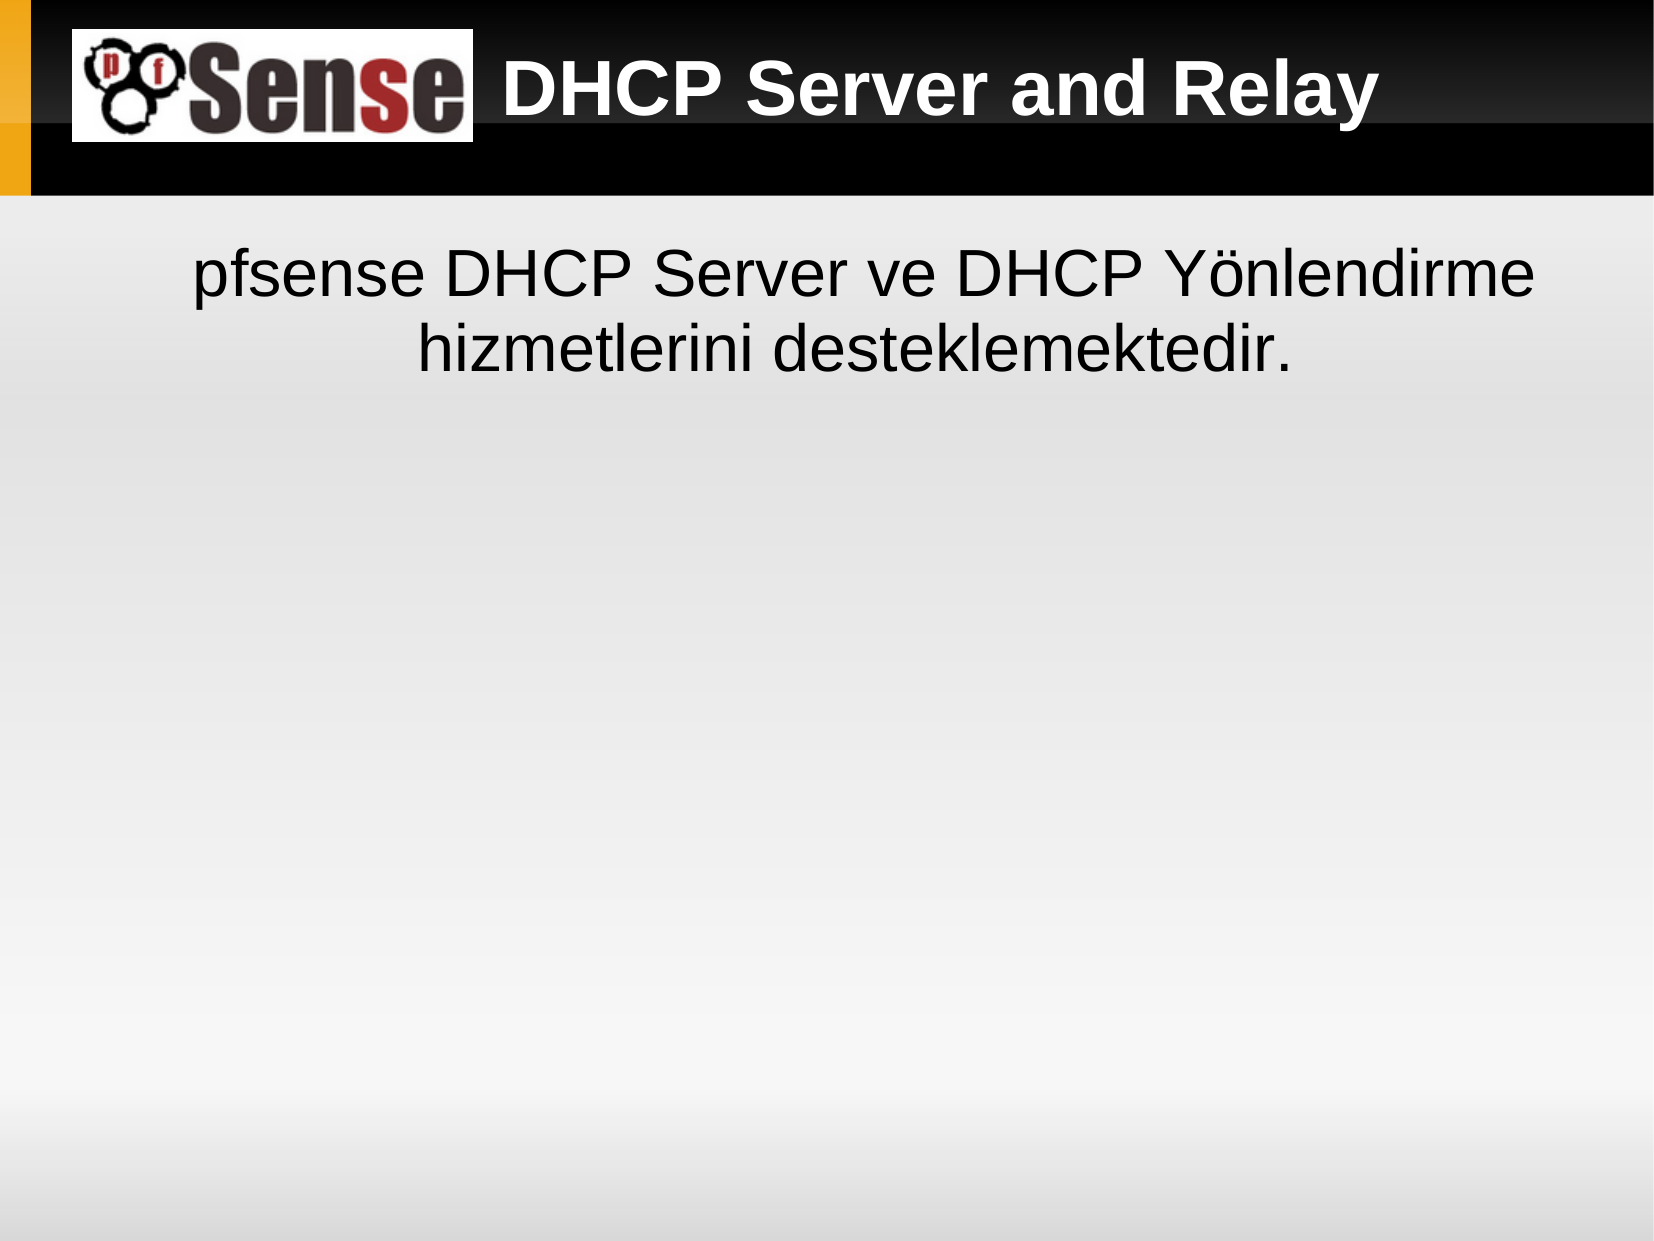

# DHCP Server and Relay
 pfsense DHCP Server ve DHCP Yönlendirme hizmetlerini desteklemektedir.